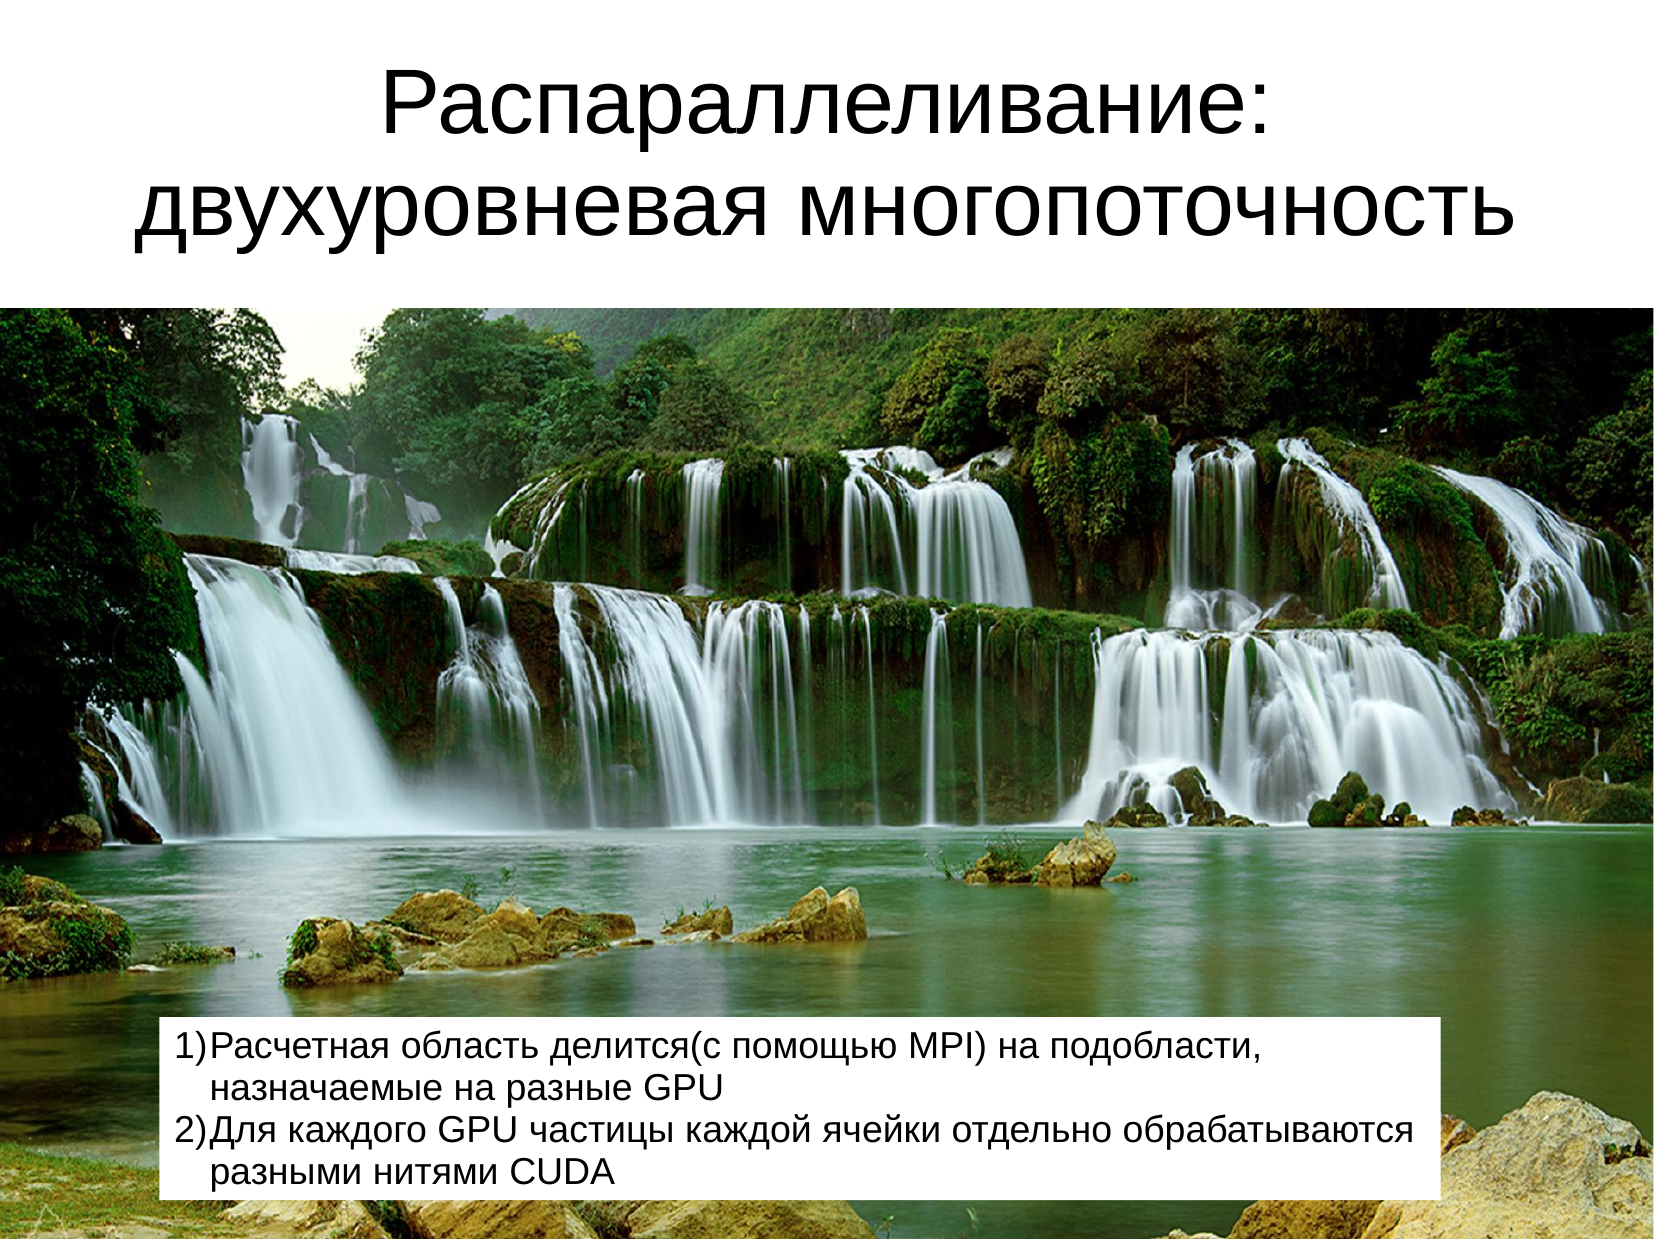

# Распараллеливание: двухуровневая многопоточность
Расчетная область делится(с помощью MPI) на подобласти,
назначаемые на разные GPU
Для каждого GPU частицы каждой ячейки отдельно обрабатываются
разными нитями CUDA